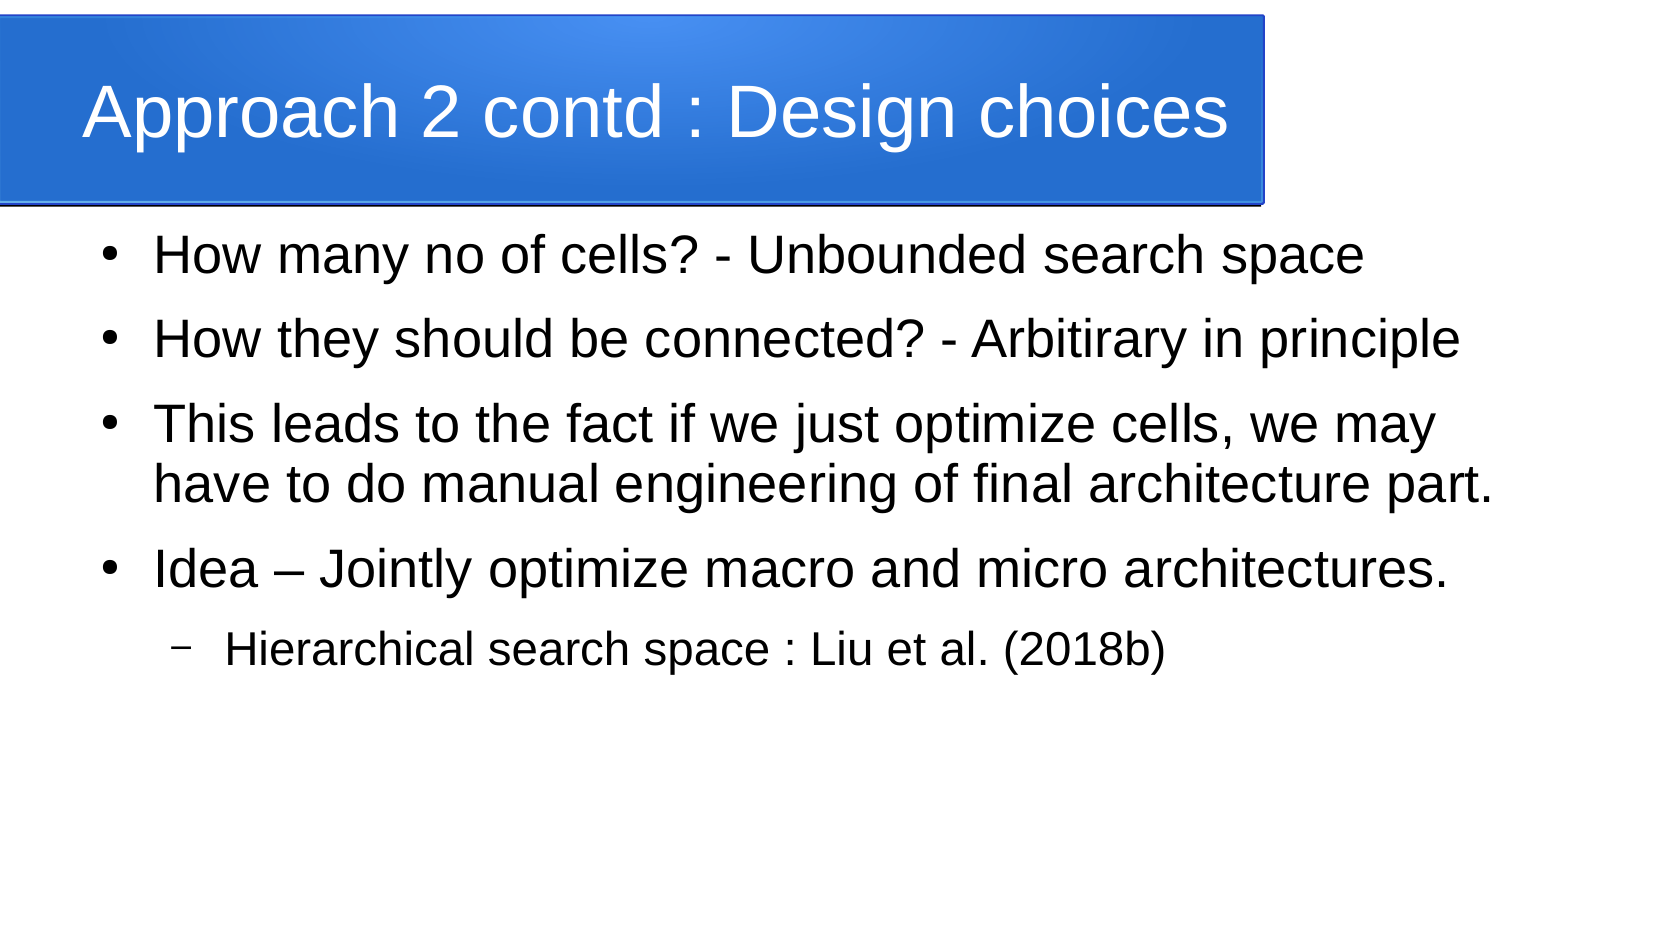

# Approach 2 contd : Design choices
How many no of cells? - Unbounded search space
How they should be connected? - Arbitirary in principle
This leads to the fact if we just optimize cells, we may have to do manual engineering of final architecture part.
Idea – Jointly optimize macro and micro architectures.
Hierarchical search space : Liu et al. (2018b)